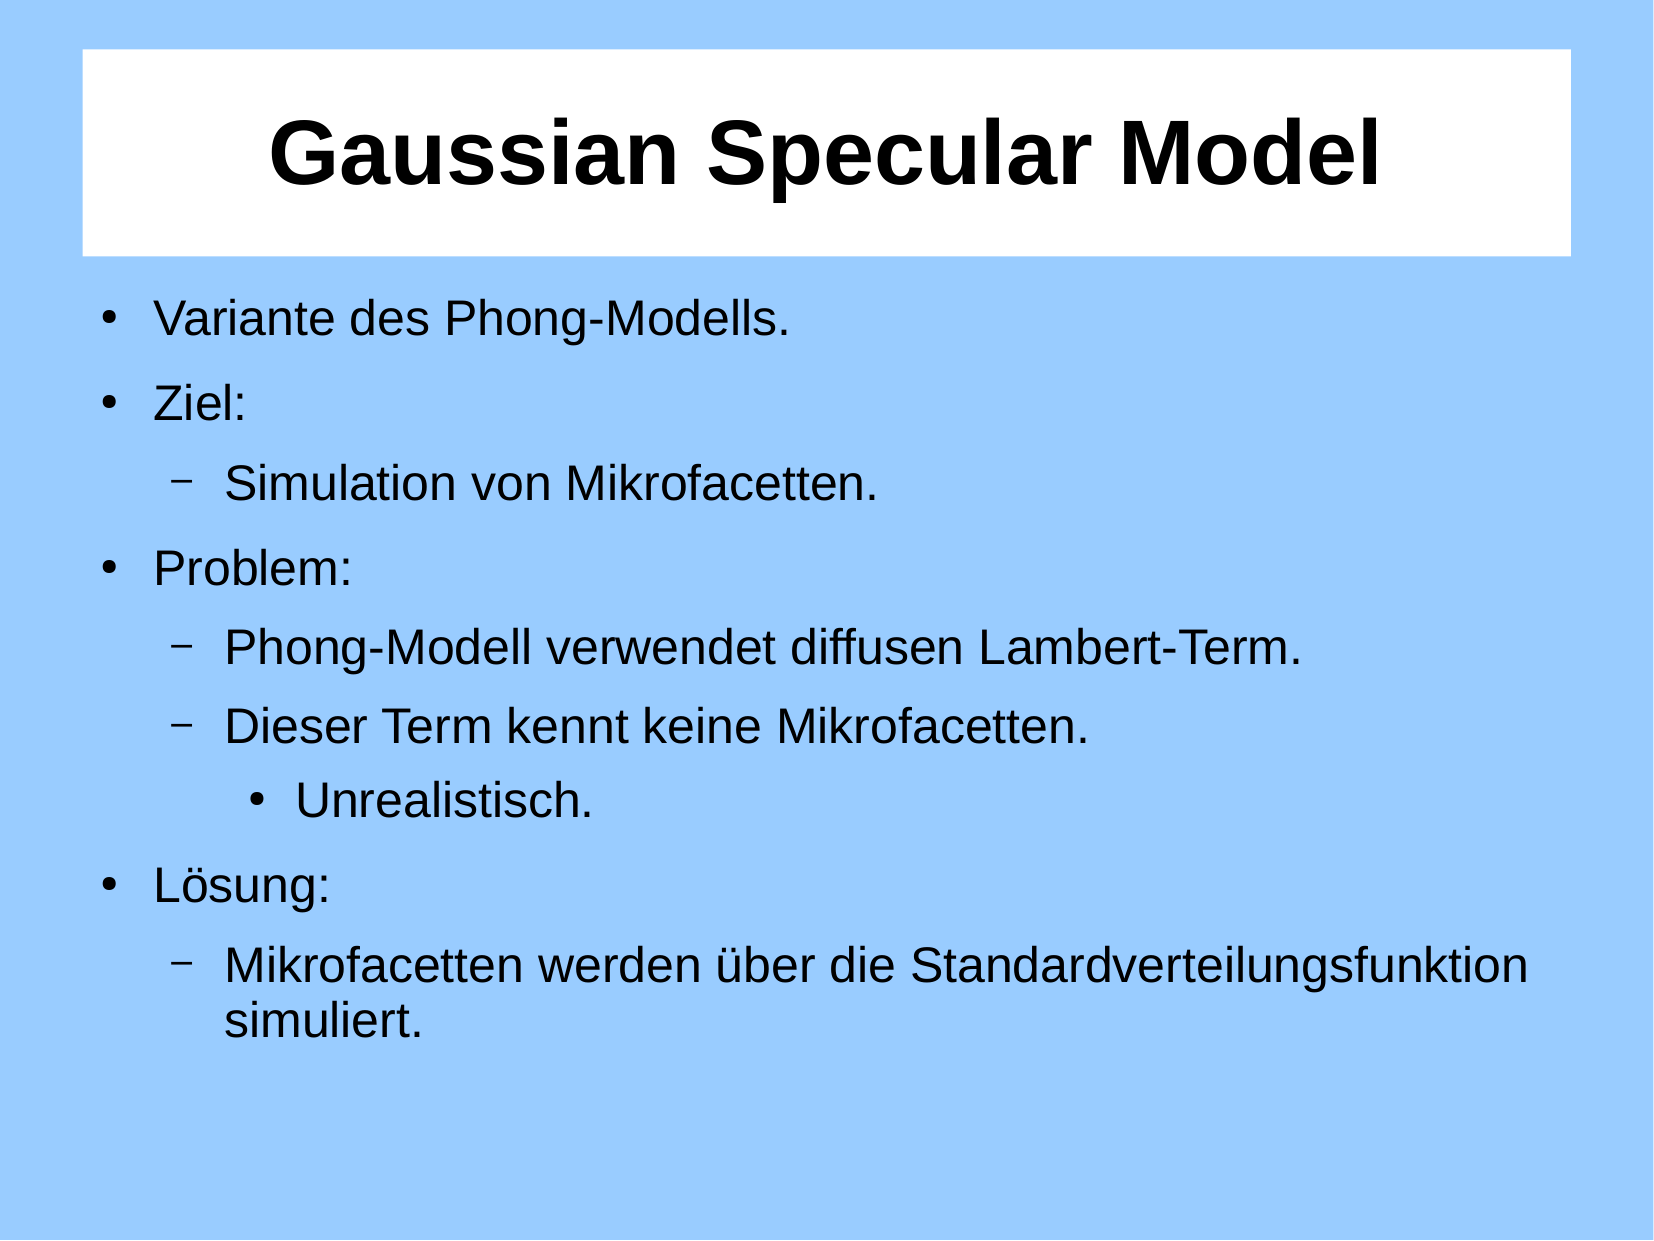

# Gaussian Specular Model
Variante des Phong-Modells.
Ziel:
Simulation von Mikrofacetten.
Problem:
Phong-Modell verwendet diffusen Lambert-Term.
Dieser Term kennt keine Mikrofacetten.
Unrealistisch.
Lösung:
Mikrofacetten werden über die Standardverteilungsfunktion simuliert.